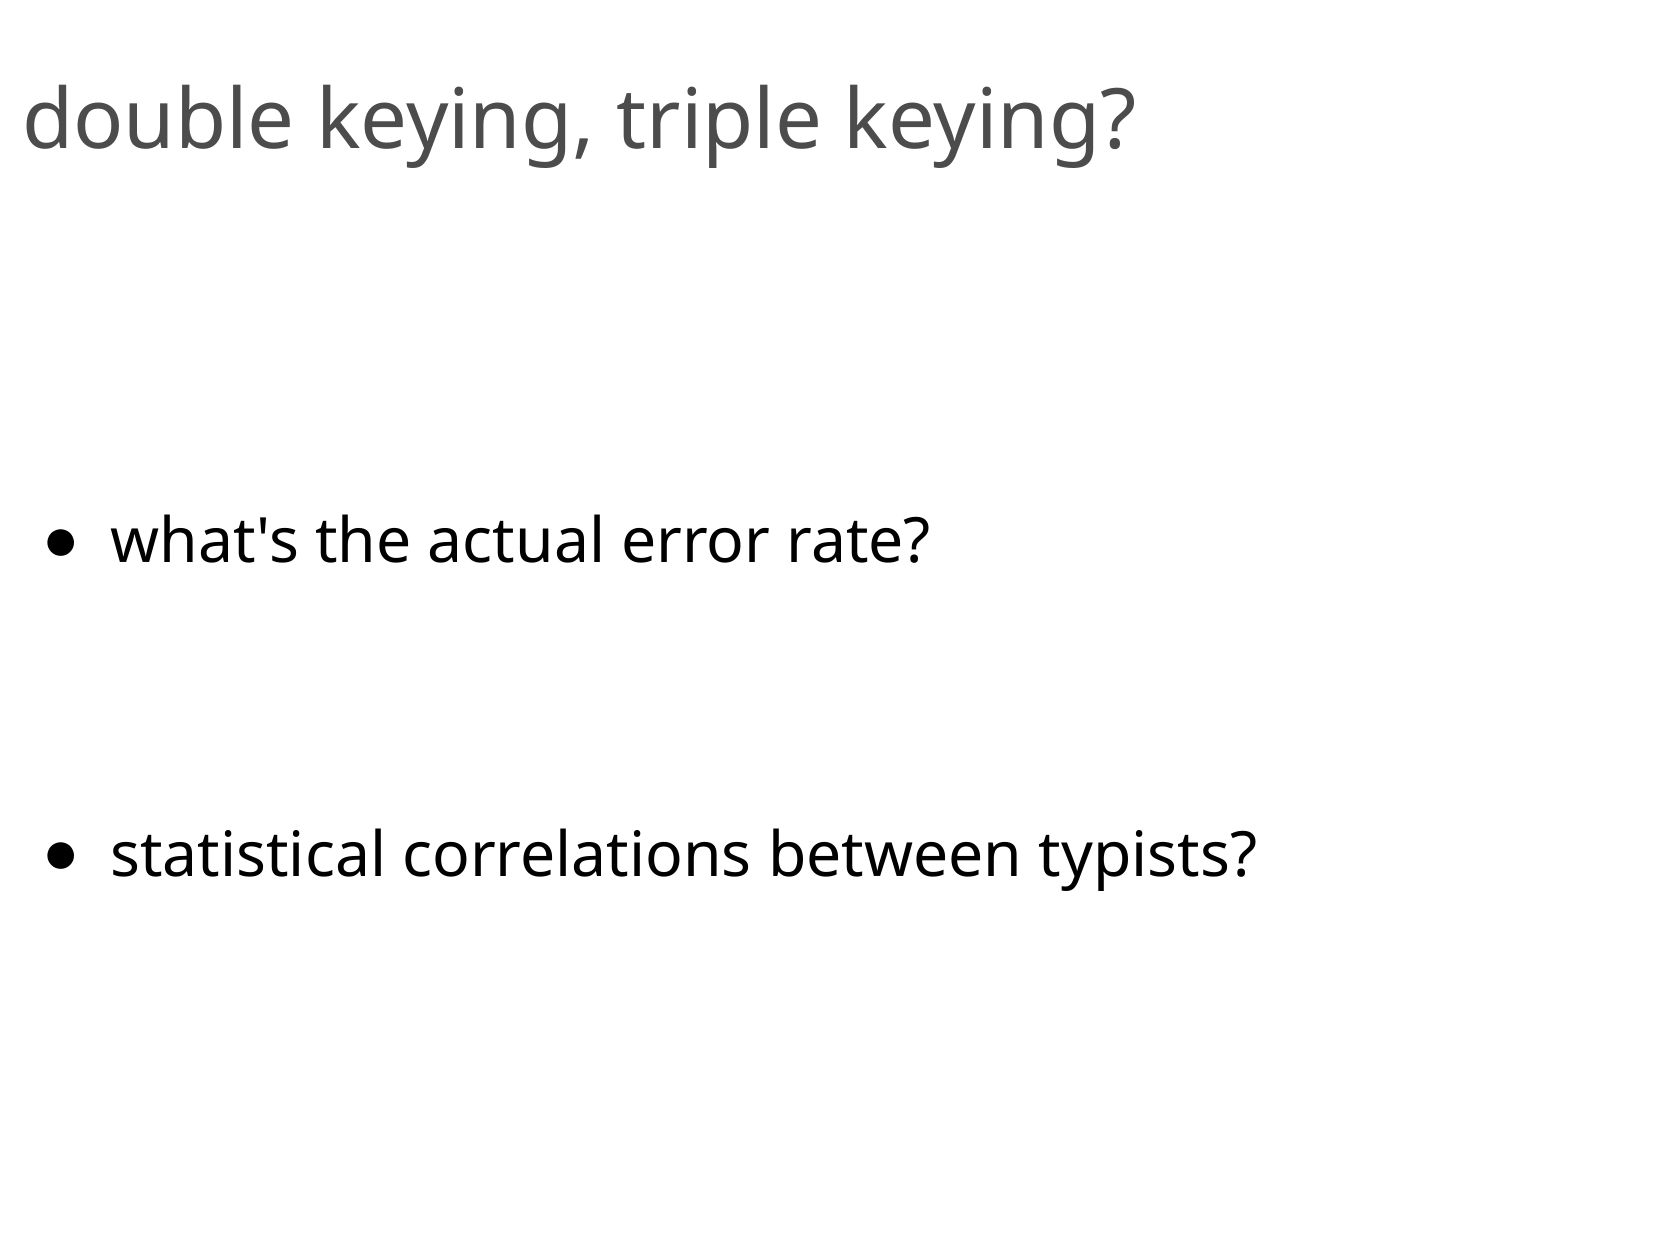

# double keying, triple keying?
what's the actual error rate?
statistical correlations between typists?